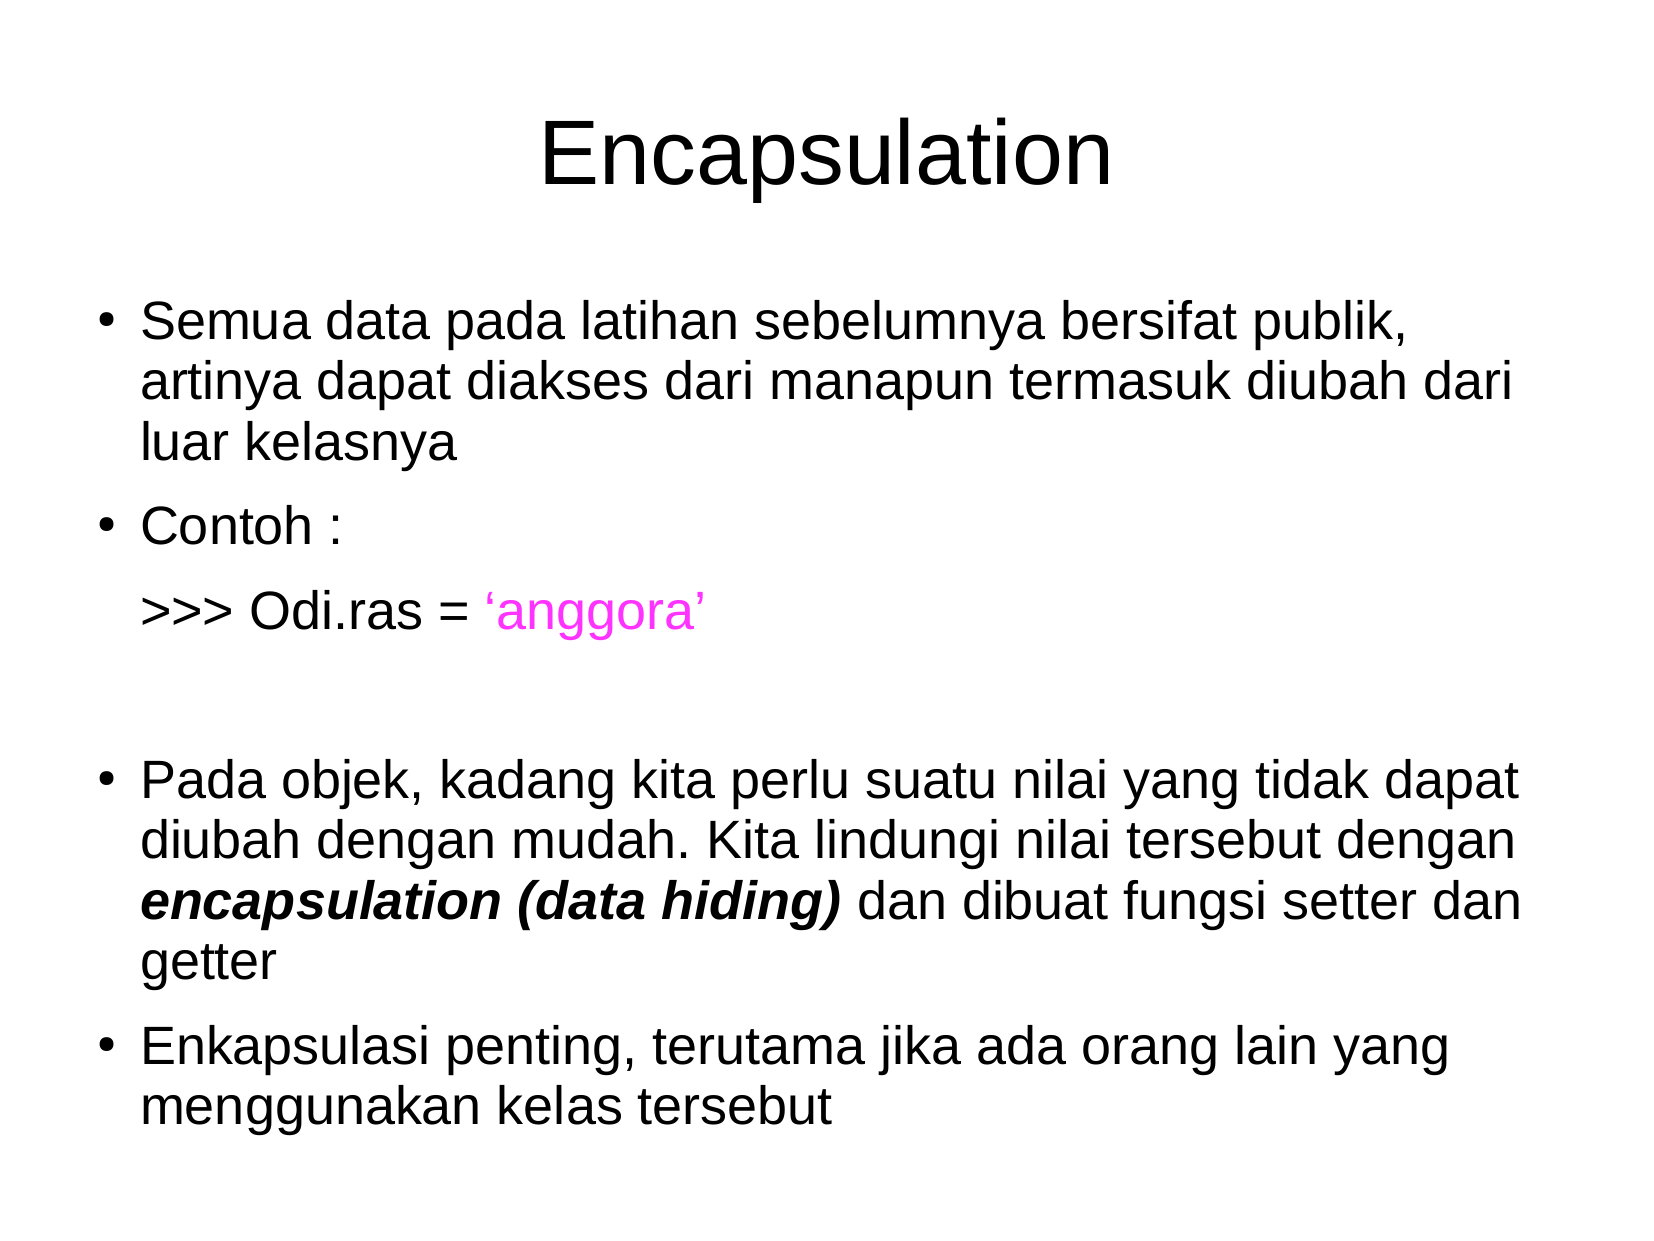

# Encapsulation
Semua data pada latihan sebelumnya bersifat publik, artinya dapat diakses dari manapun termasuk diubah dari luar kelasnya
Contoh :
>>> Odi.ras = ‘anggora’
Pada objek, kadang kita perlu suatu nilai yang tidak dapat diubah dengan mudah. Kita lindungi nilai tersebut dengan encapsulation (data hiding) dan dibuat fungsi setter dan getter
Enkapsulasi penting, terutama jika ada orang lain yang menggunakan kelas tersebut